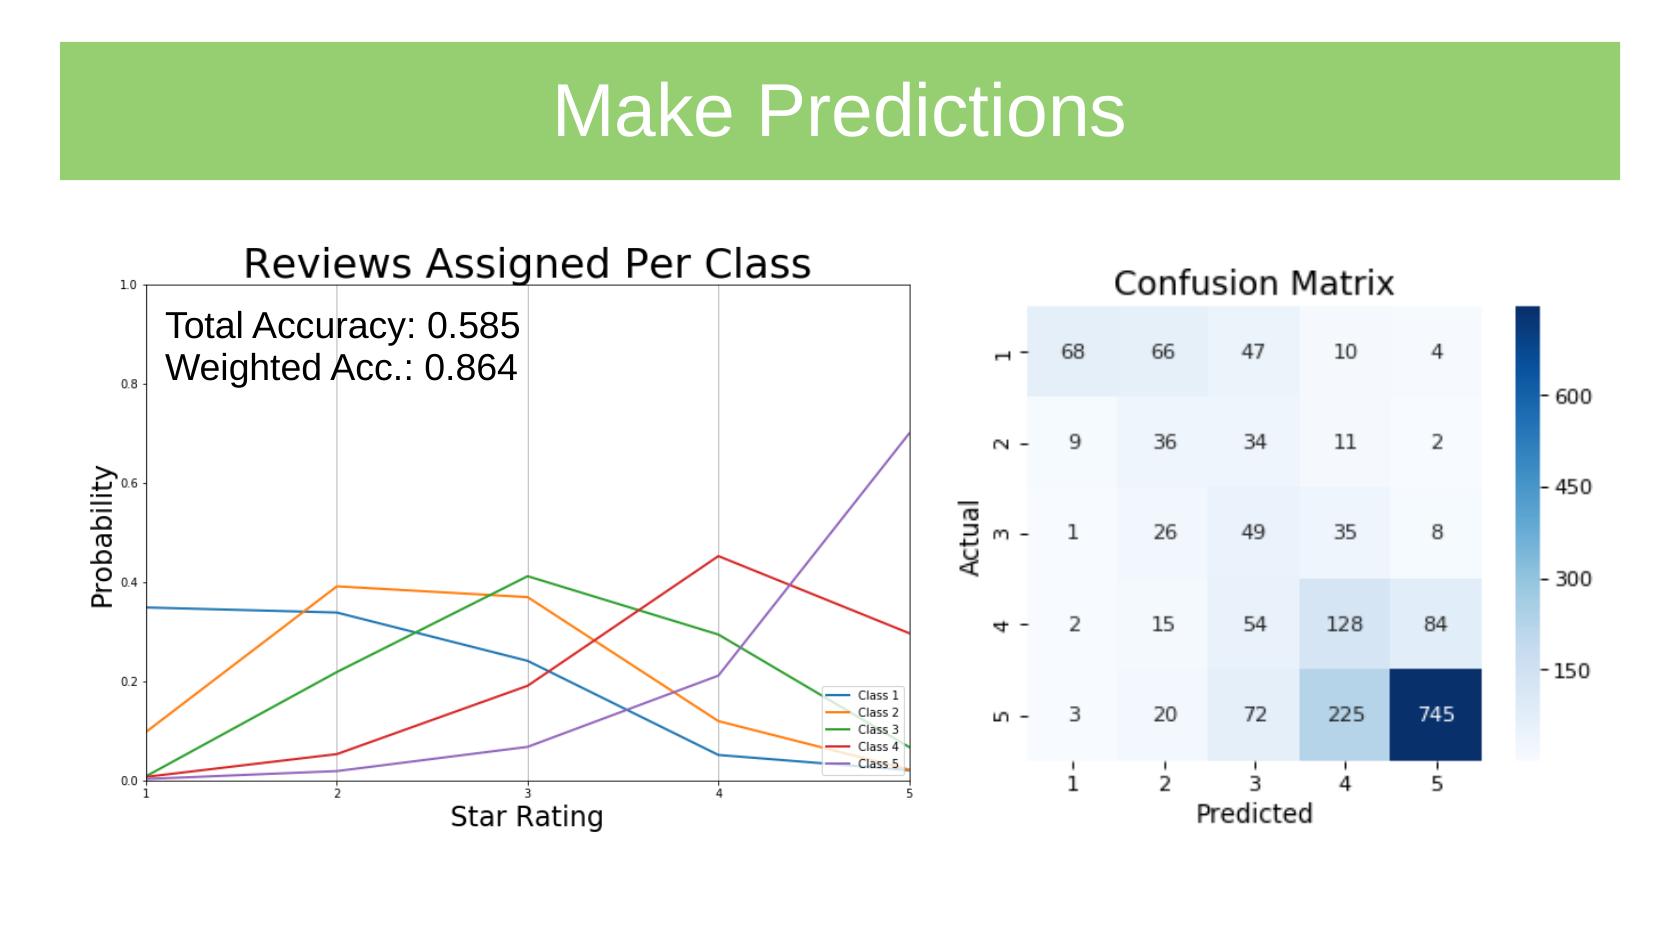

# Make Predictions
Total Accuracy: 0.585
Weighted Acc.: 0.864